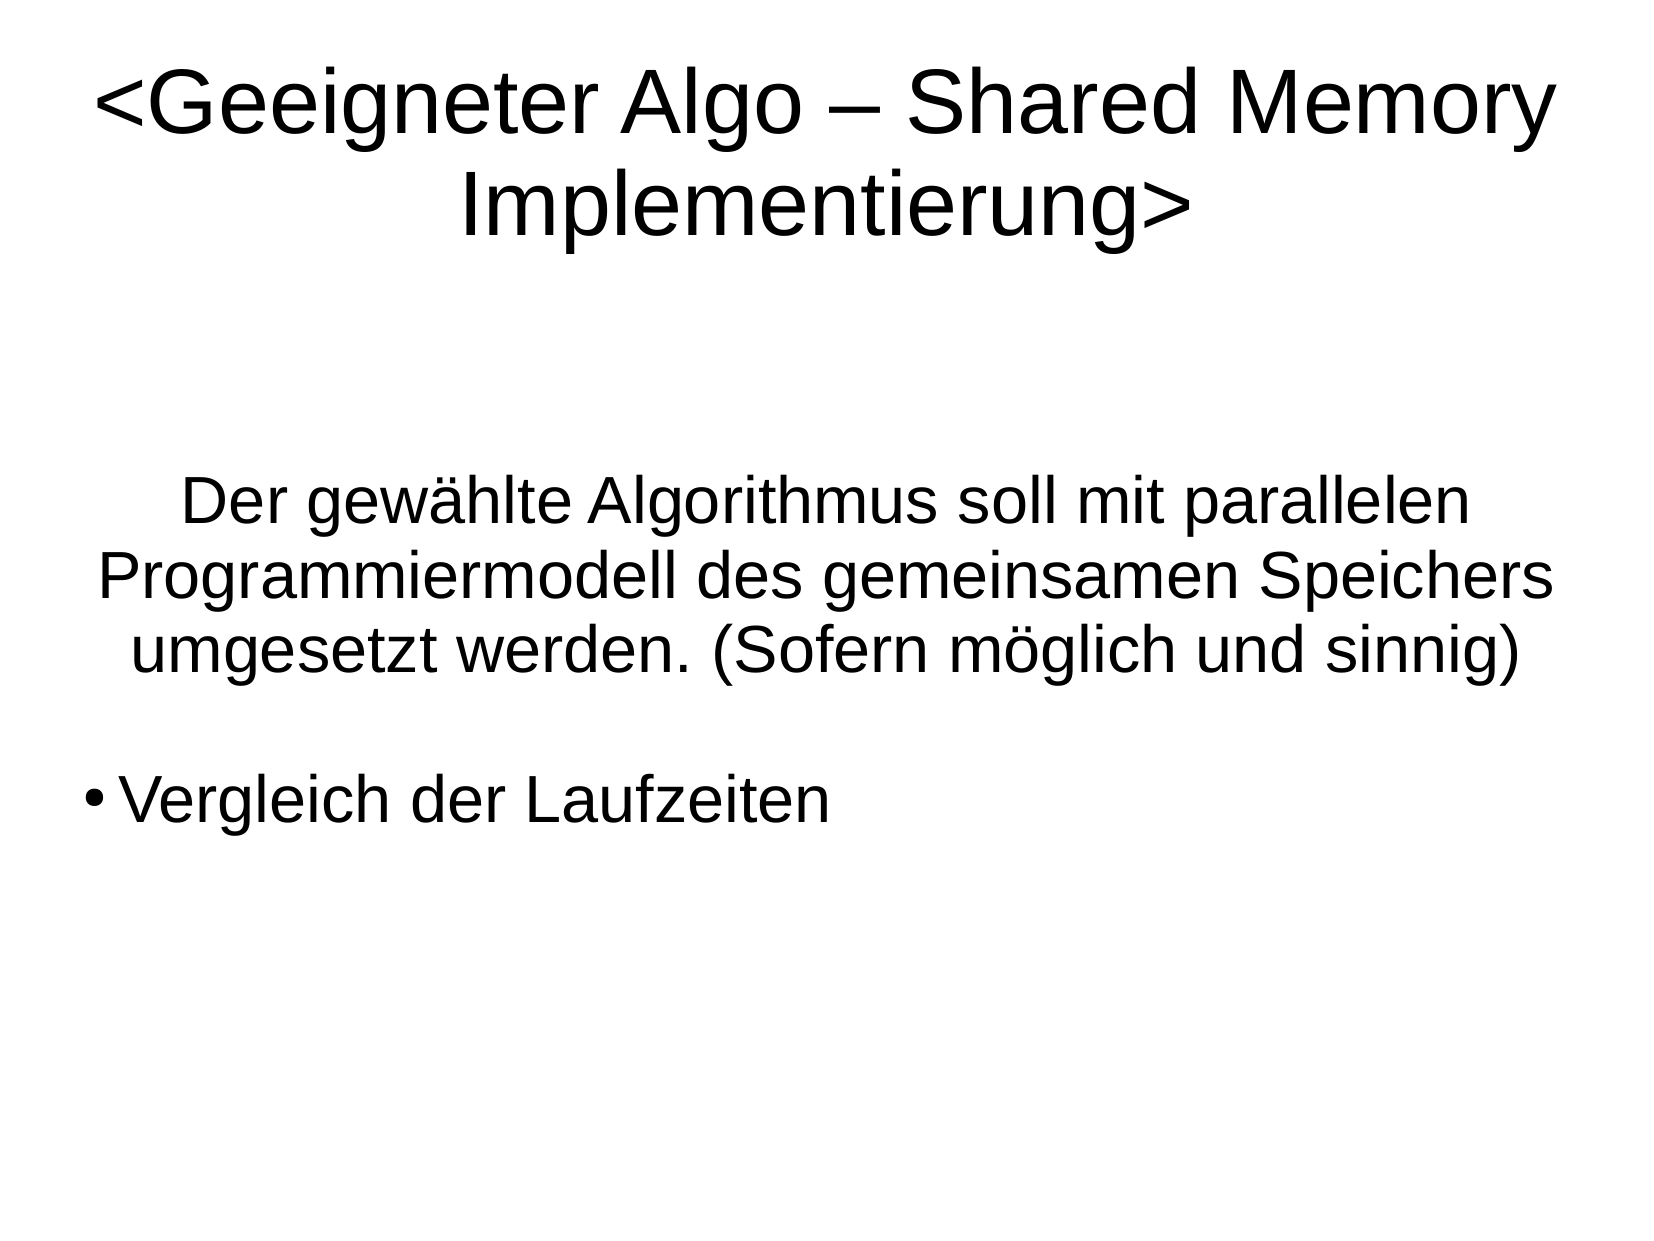

# <Geeigneter Algo – Shared Memory Implementierung>
Der gewählte Algorithmus soll mit parallelen Programmiermodell des gemeinsamen Speichers umgesetzt werden. (Sofern möglich und sinnig)
Vergleich der Laufzeiten